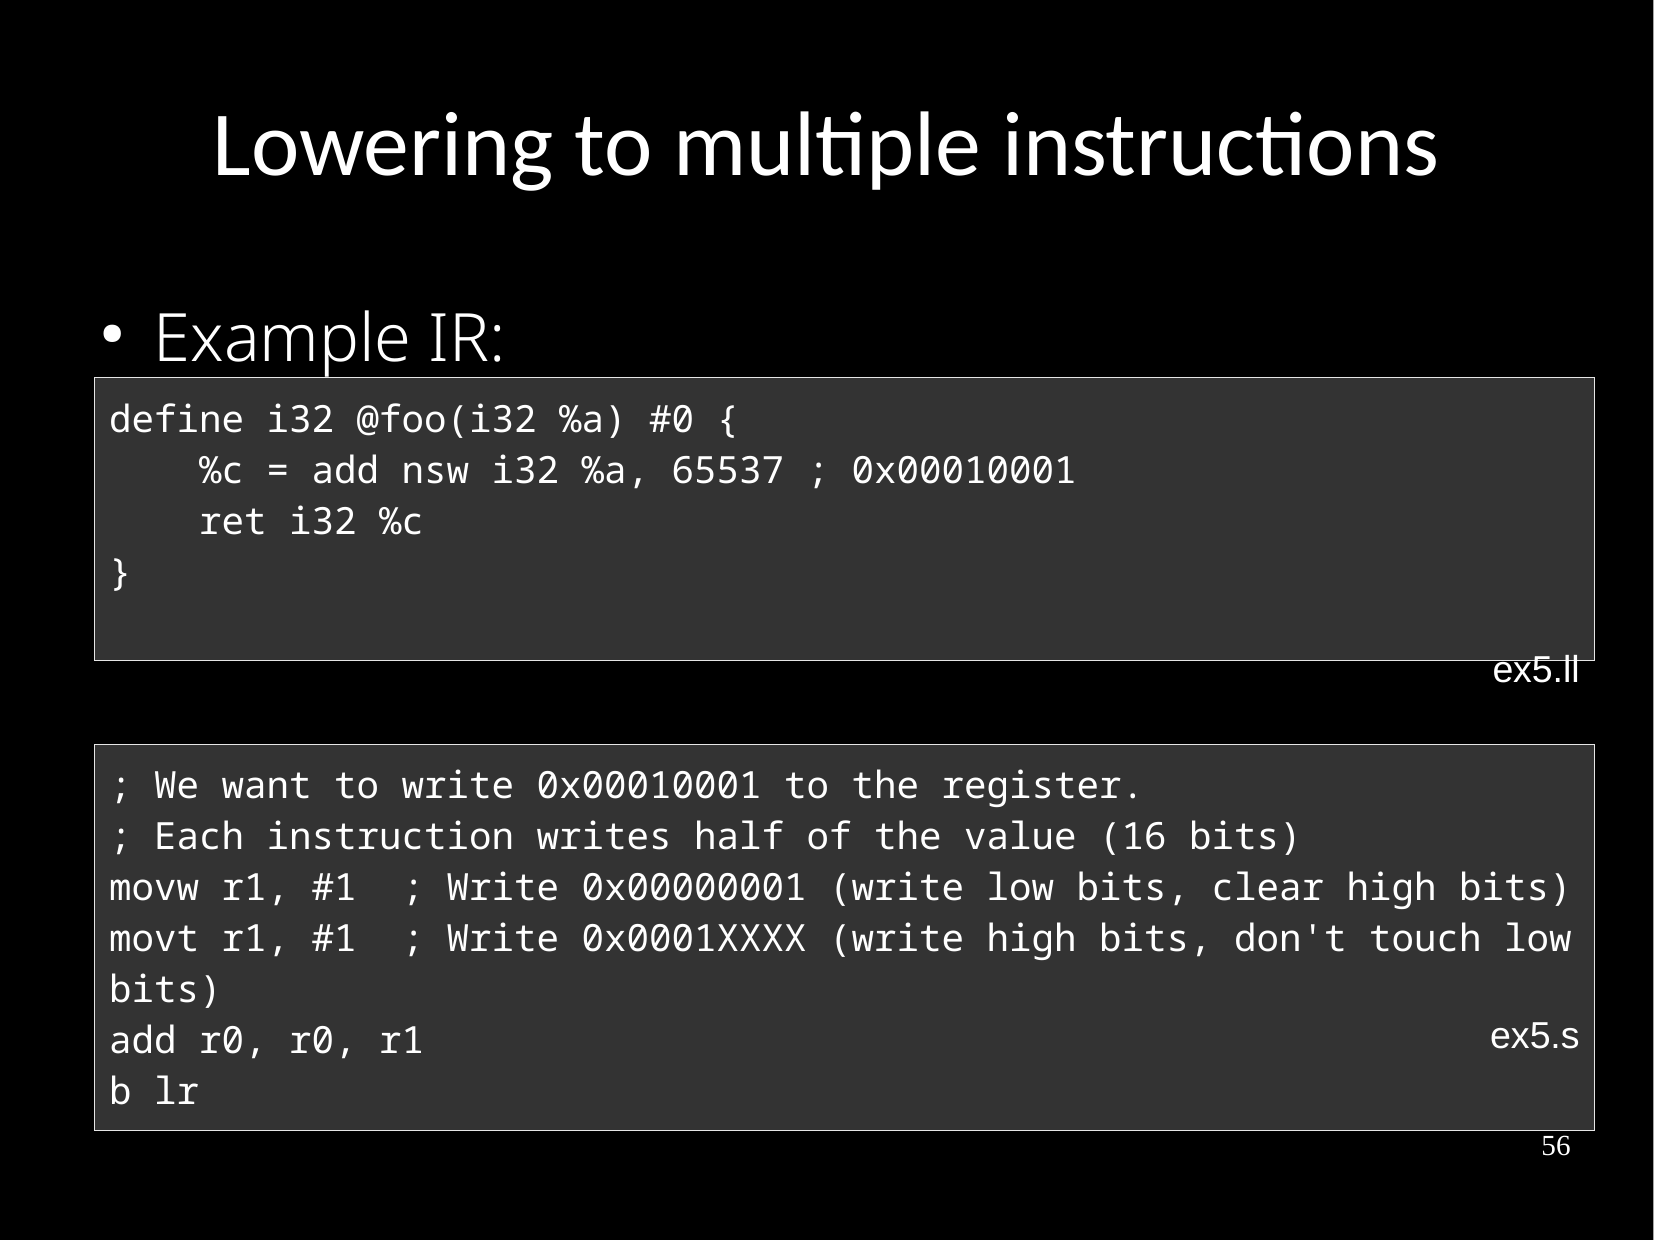

# Lowering to multiple instructions
Example IR:
define i32 @foo(i32 %a) #0 {
 %c = add nsw i32 %a, 65537 ; 0x00010001
 ret i32 %c
}
ex5.ll
; We want to write 0x00010001 to the register.
; Each instruction writes half of the value (16 bits)
movw r1, #1 ; Write 0x00000001 (write low bits, clear high bits)
movt r1, #1 ; Write 0x0001XXXX (write high bits, don't touch low bits)
add r0, r0, r1
b lr
ex5.s
56